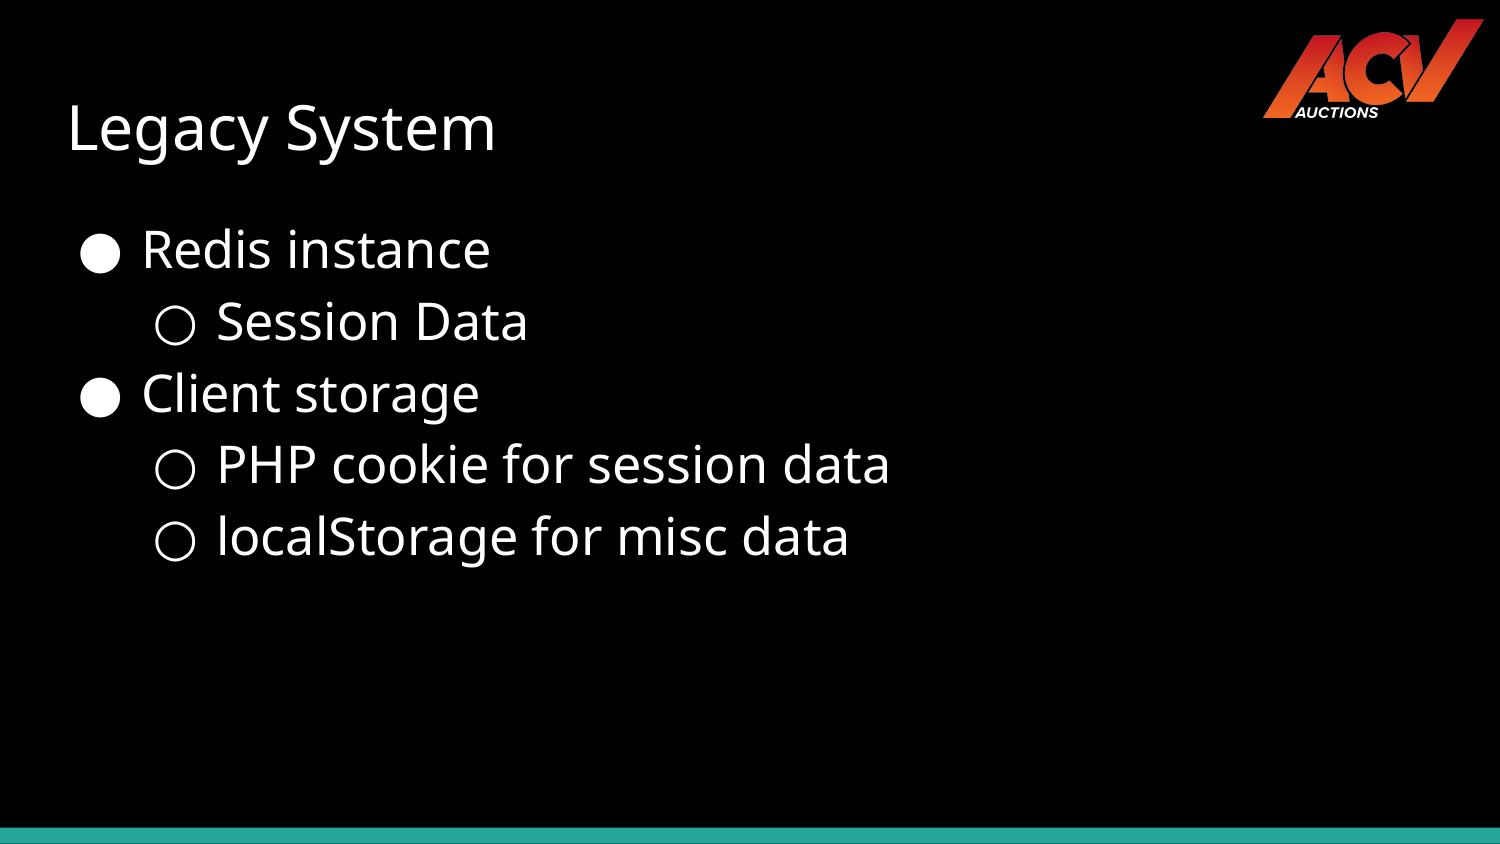

# Legacy System
Redis instance
Session Data
Client storage
PHP cookie for session data
localStorage for misc data